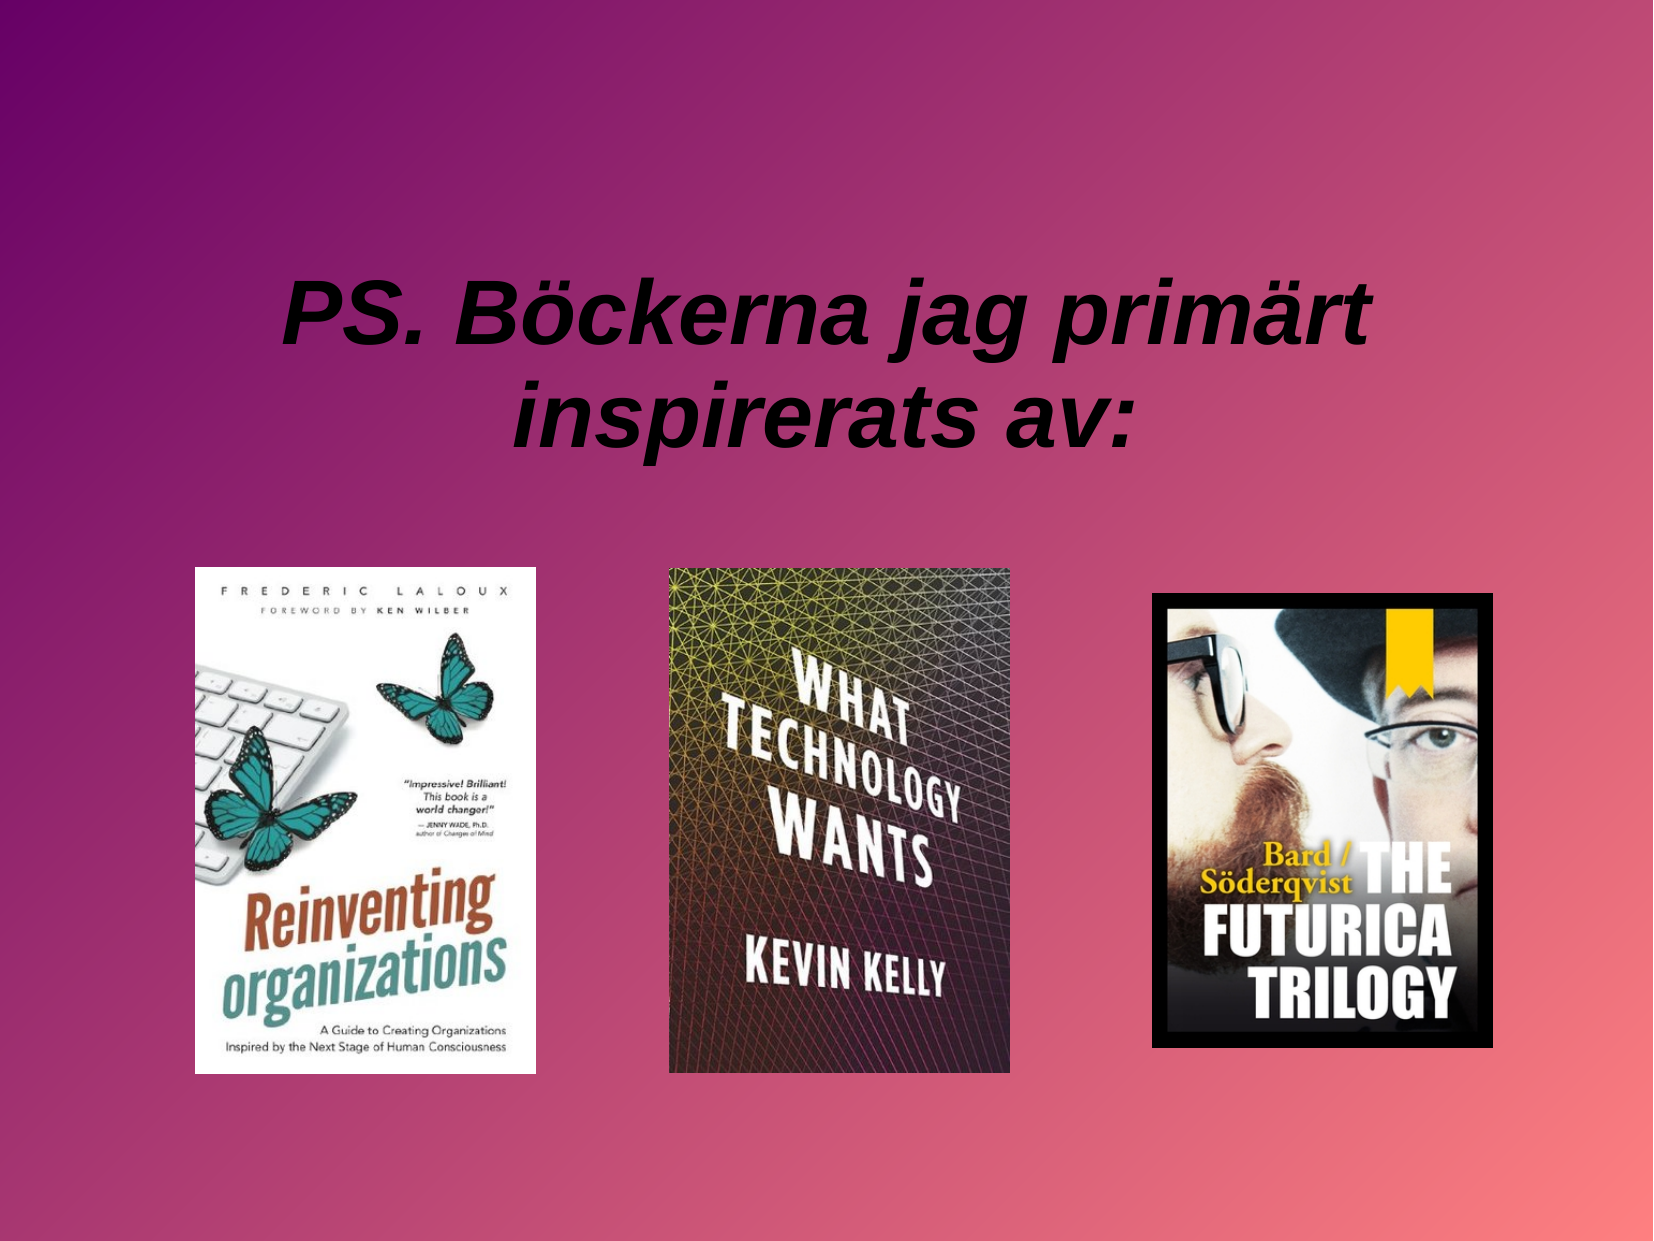

# PS. Böckerna jag primärt inspirerats av: